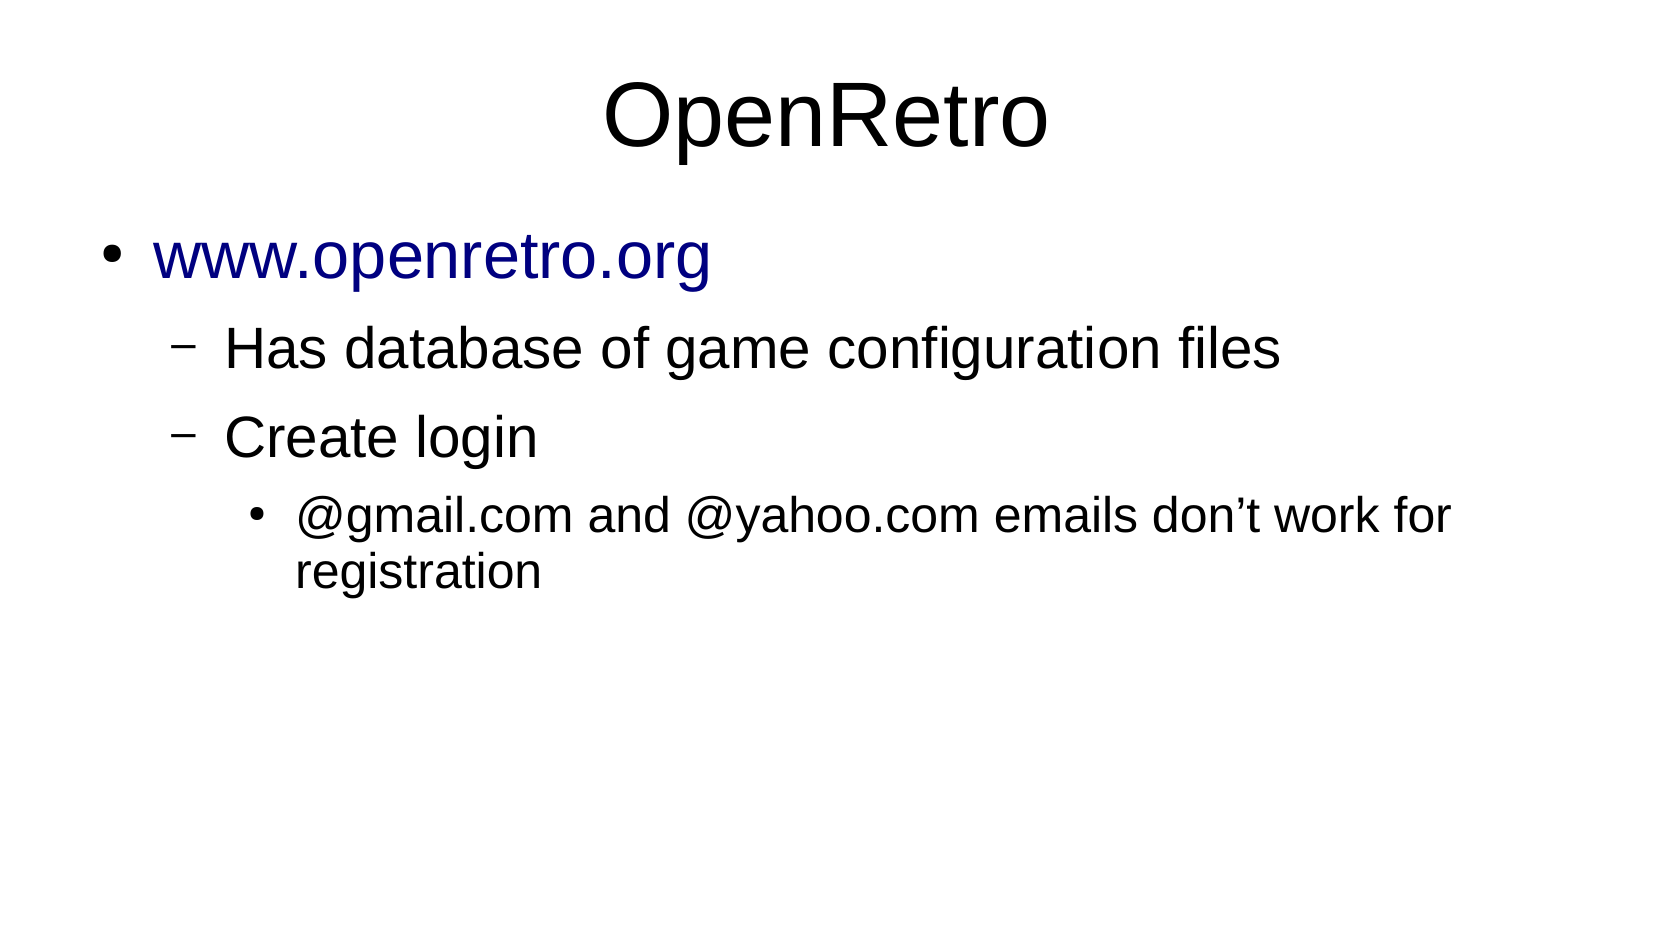

# OpenRetro
www.openretro.org
Has database of game configuration files
Create login
@gmail.com and @yahoo.com emails don’t work for registration